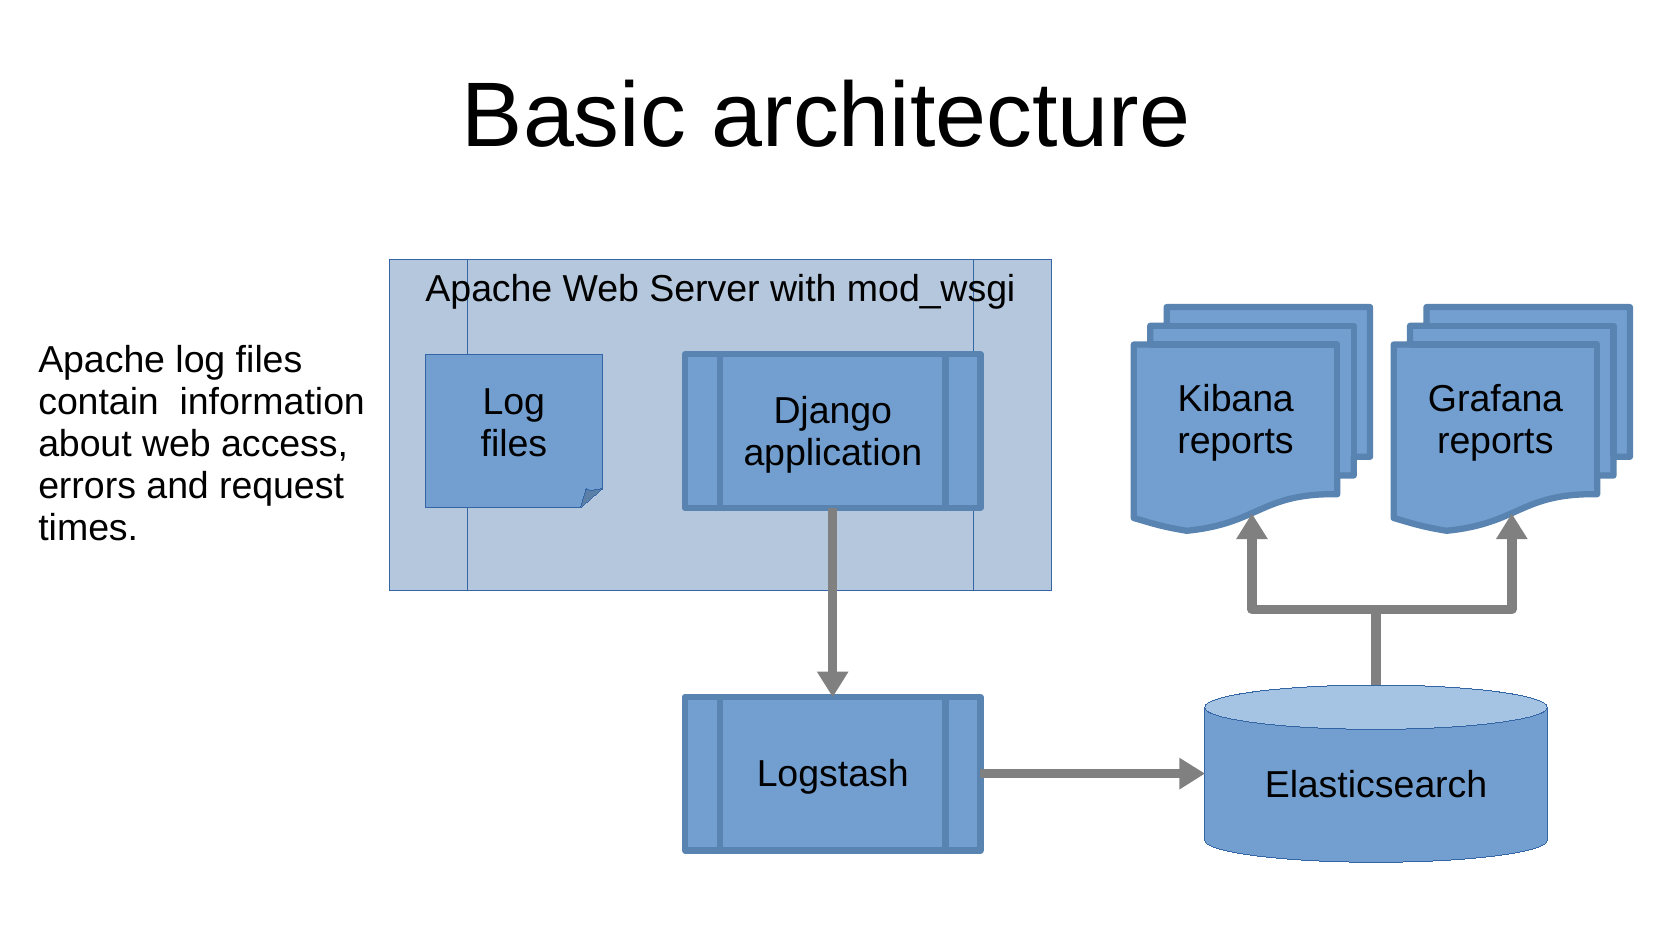

# Basic architecture
Apache Web Server with mod_wsgi
Kibana
reports
Grafana
reports
Apache log files contain information about web access, errors and request times.
Log
files
Django
application
Elasticsearch
Logstash